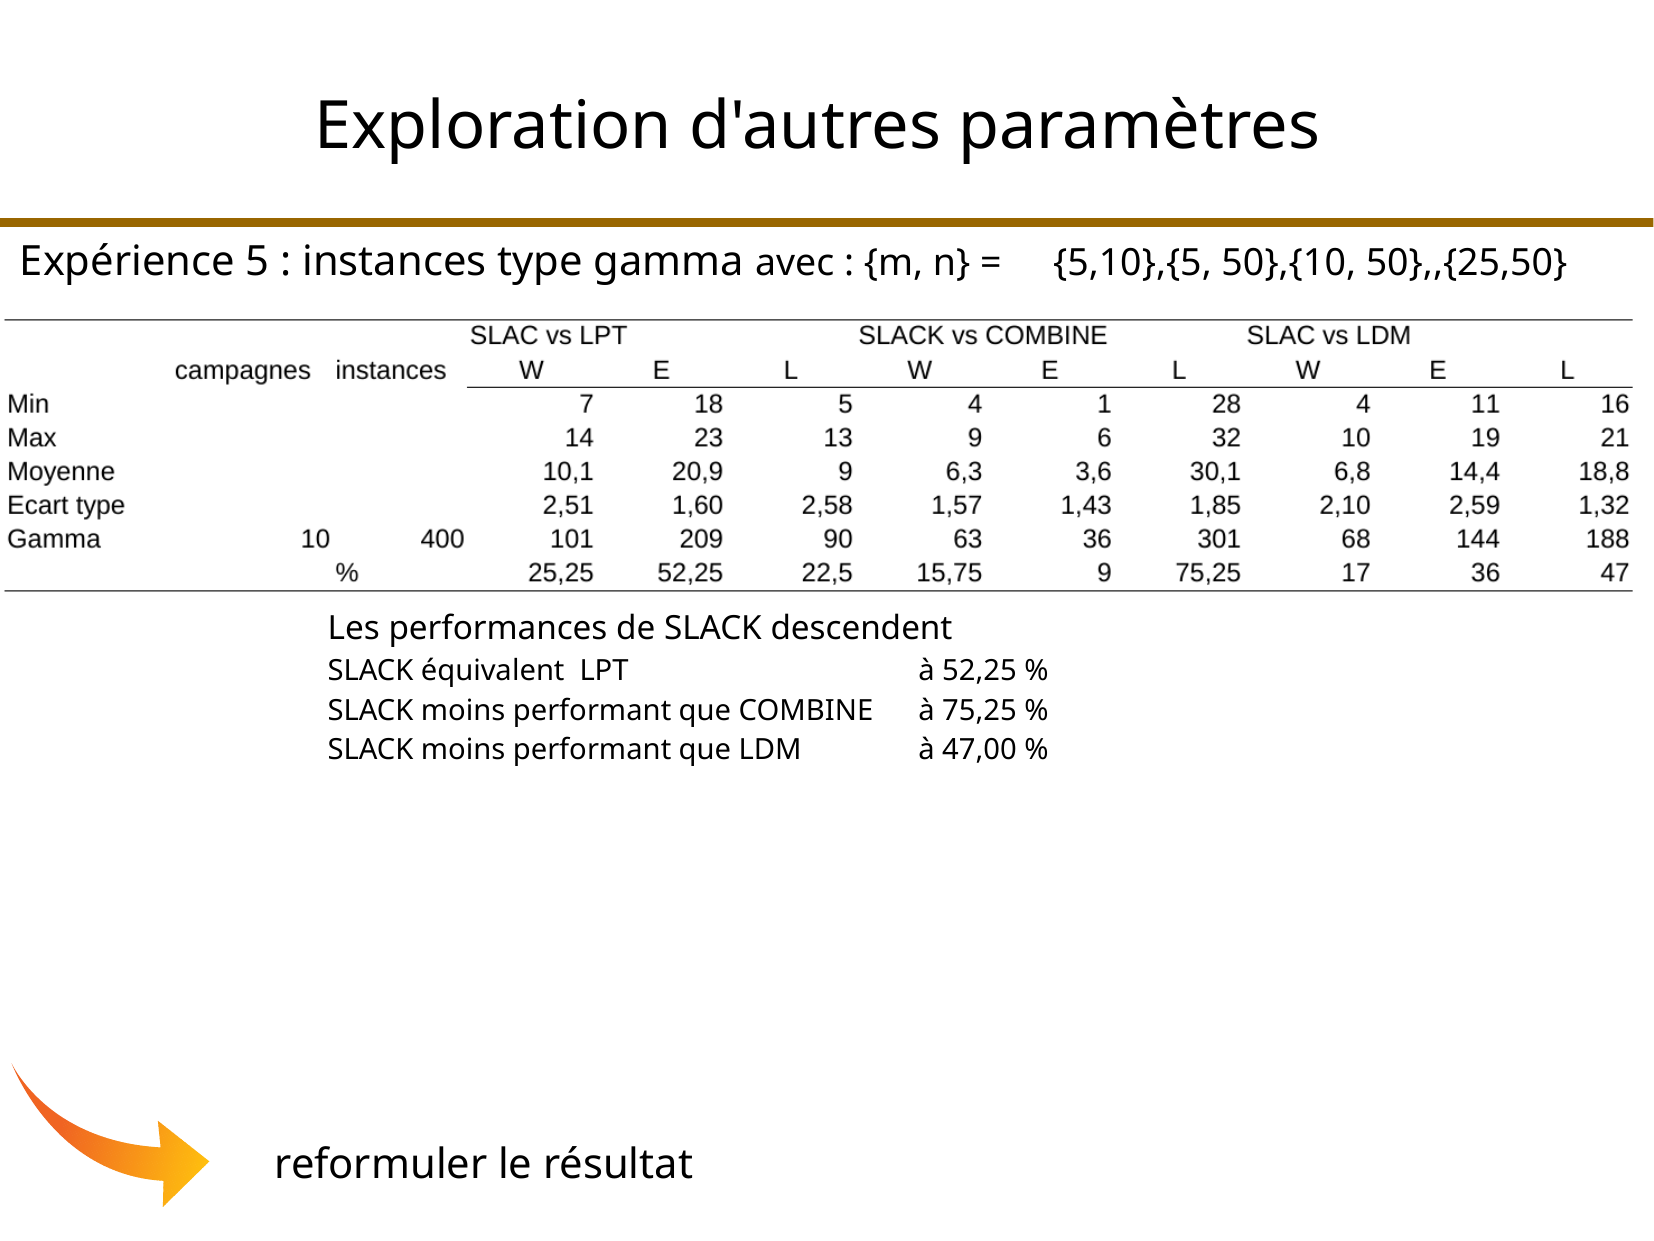

# Exploration d'autres paramètres
Expérience 5 : instances type gamma avec : {m, n} =	{5,10},{5, 50},{10, 50},,{25,50}
Les performances de SLACK descendent
SLACK équivalent LPT 				à 52,25 %
SLACK moins performant que COMBINE	à 75,25 %
SLACK moins performant que LDM		à 47,00 %
reformuler le résultat